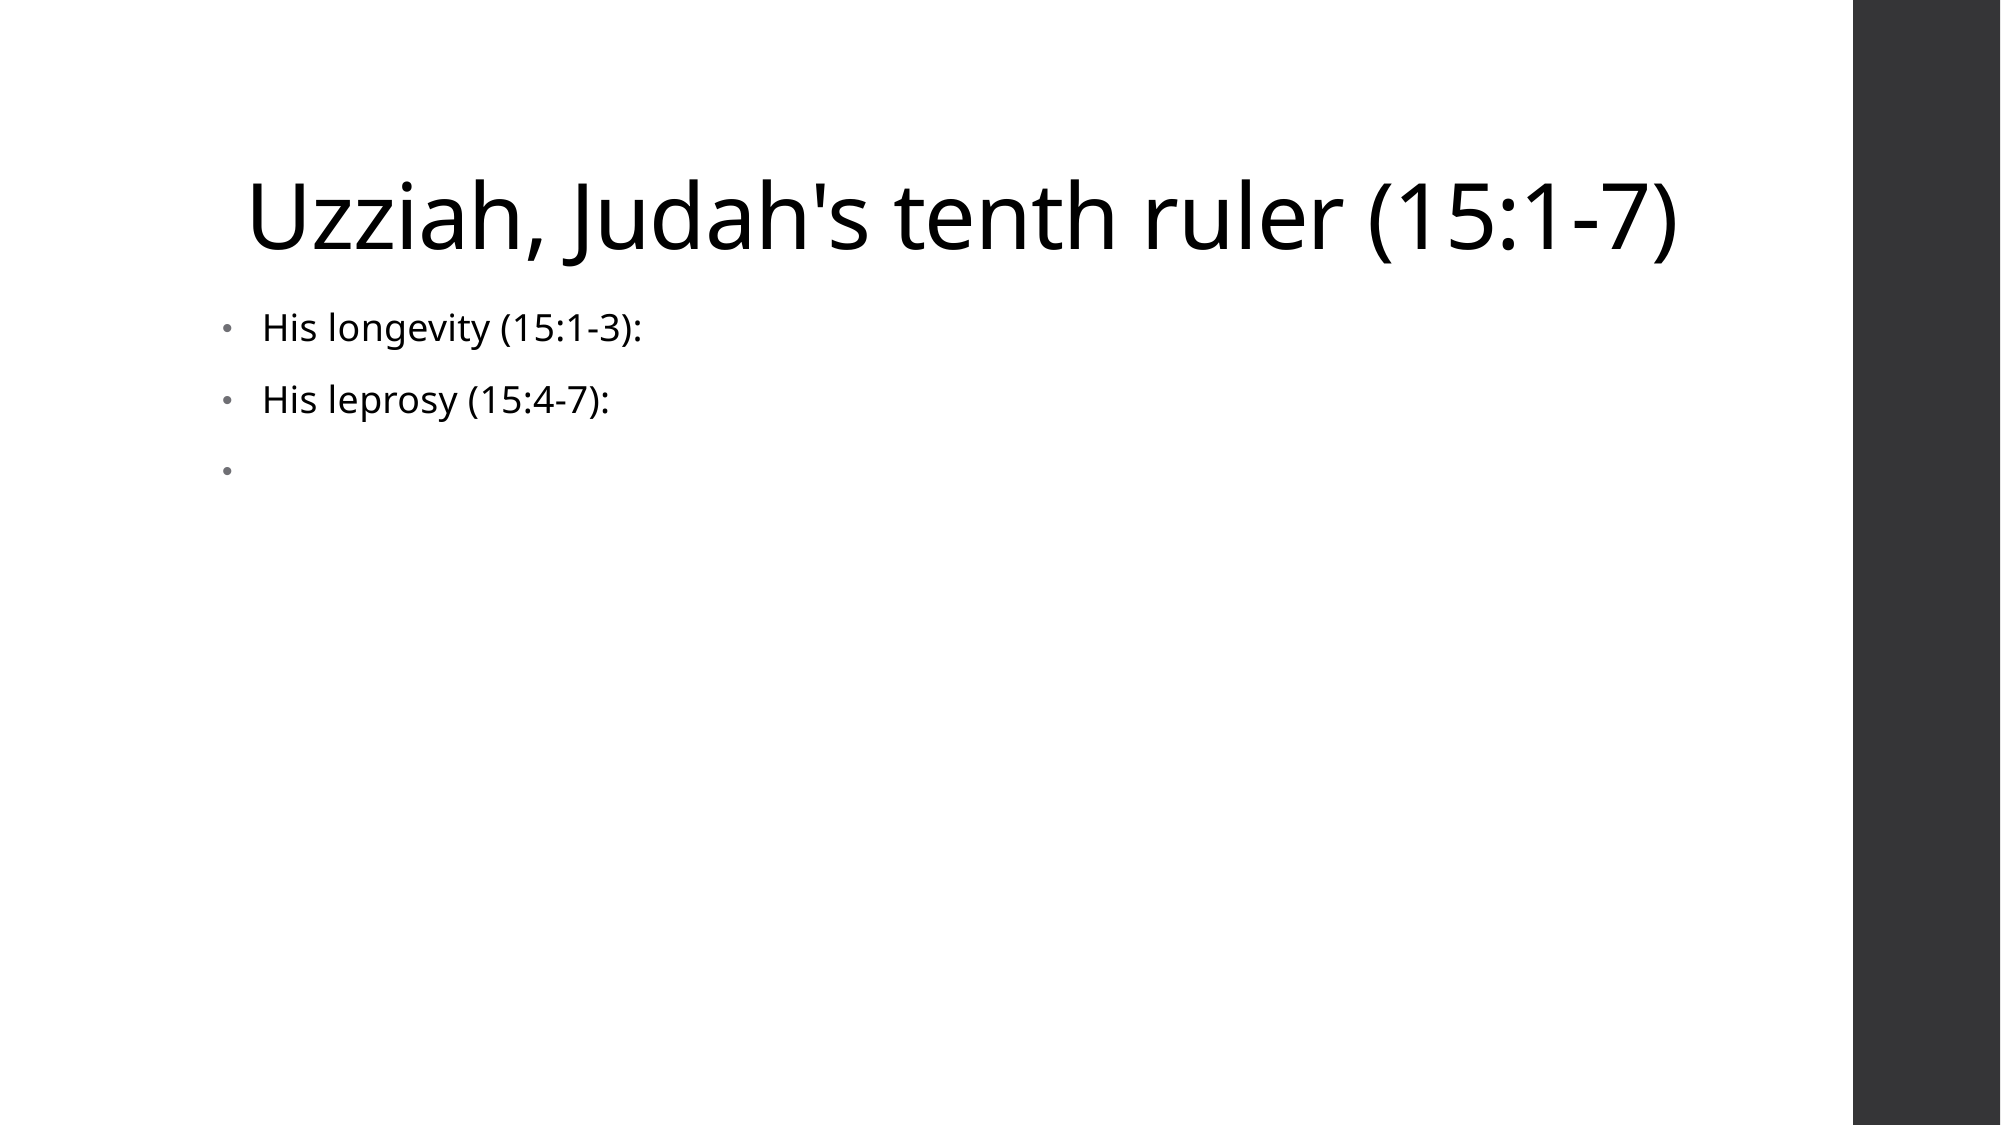

# Uzziah, Judah's tenth ruler (15:1-7)
 His longevity (15:1-3):
 His leprosy (15:4-7):